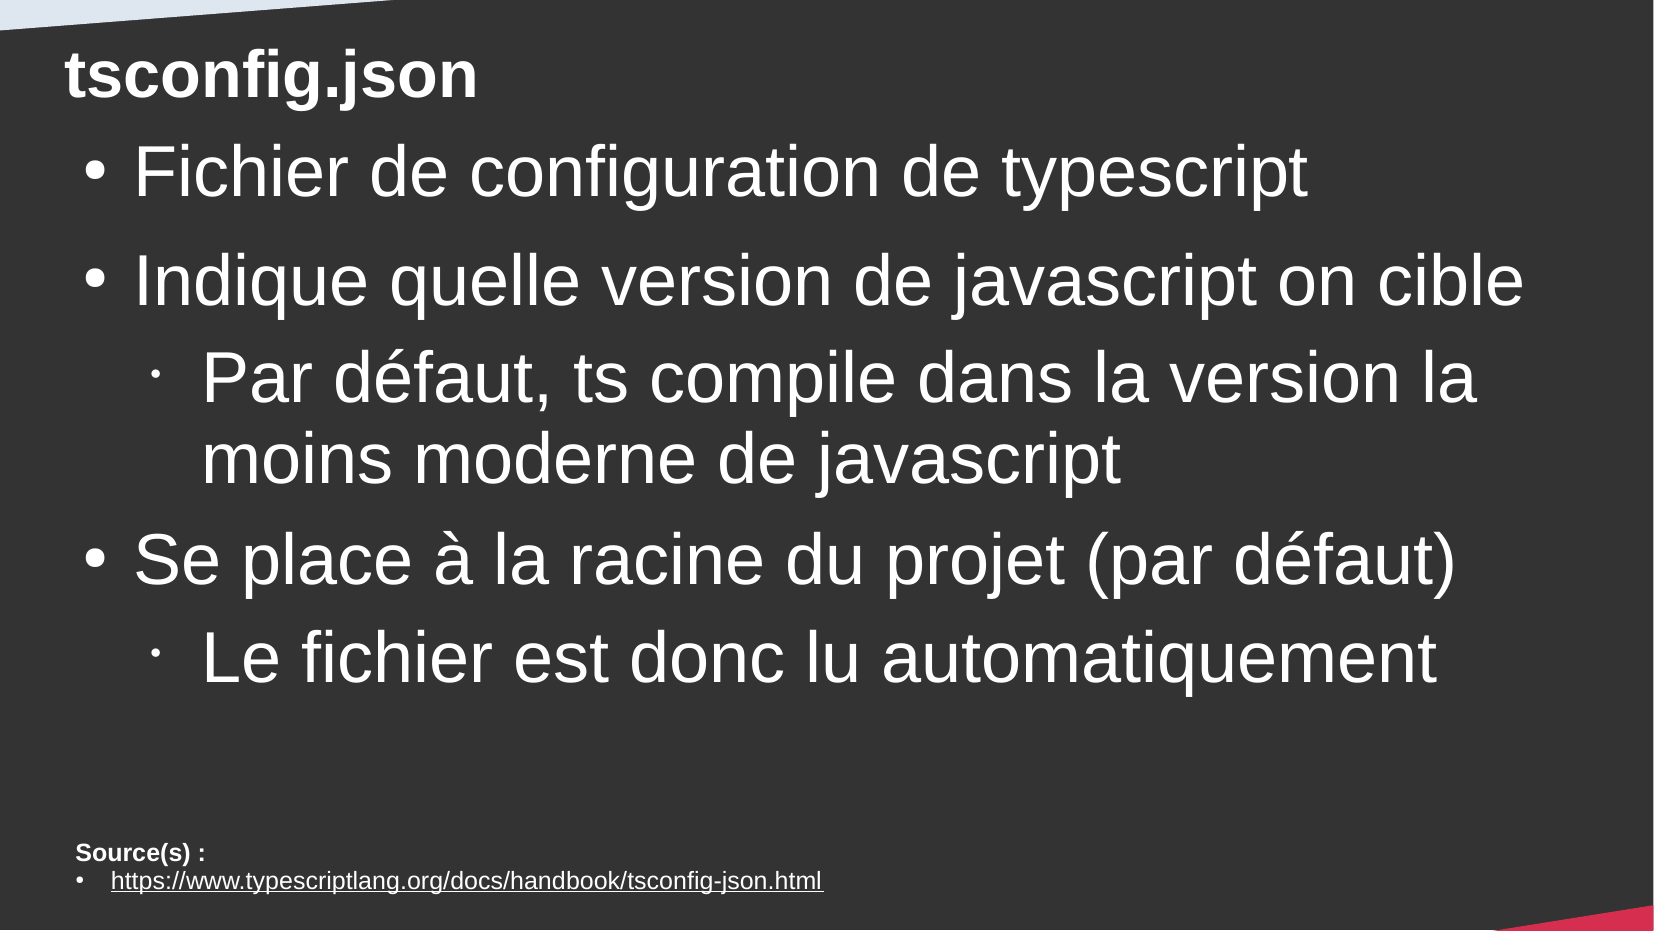

# tsconfig.json
Fichier de configuration de typescript
Indique quelle version de javascript on cible
Par défaut, ts compile dans la version la moins moderne de javascript
Se place à la racine du projet (par défaut)
Le fichier est donc lu automatiquement
Source(s) :
https://www.typescriptlang.org/docs/handbook/tsconfig-json.html